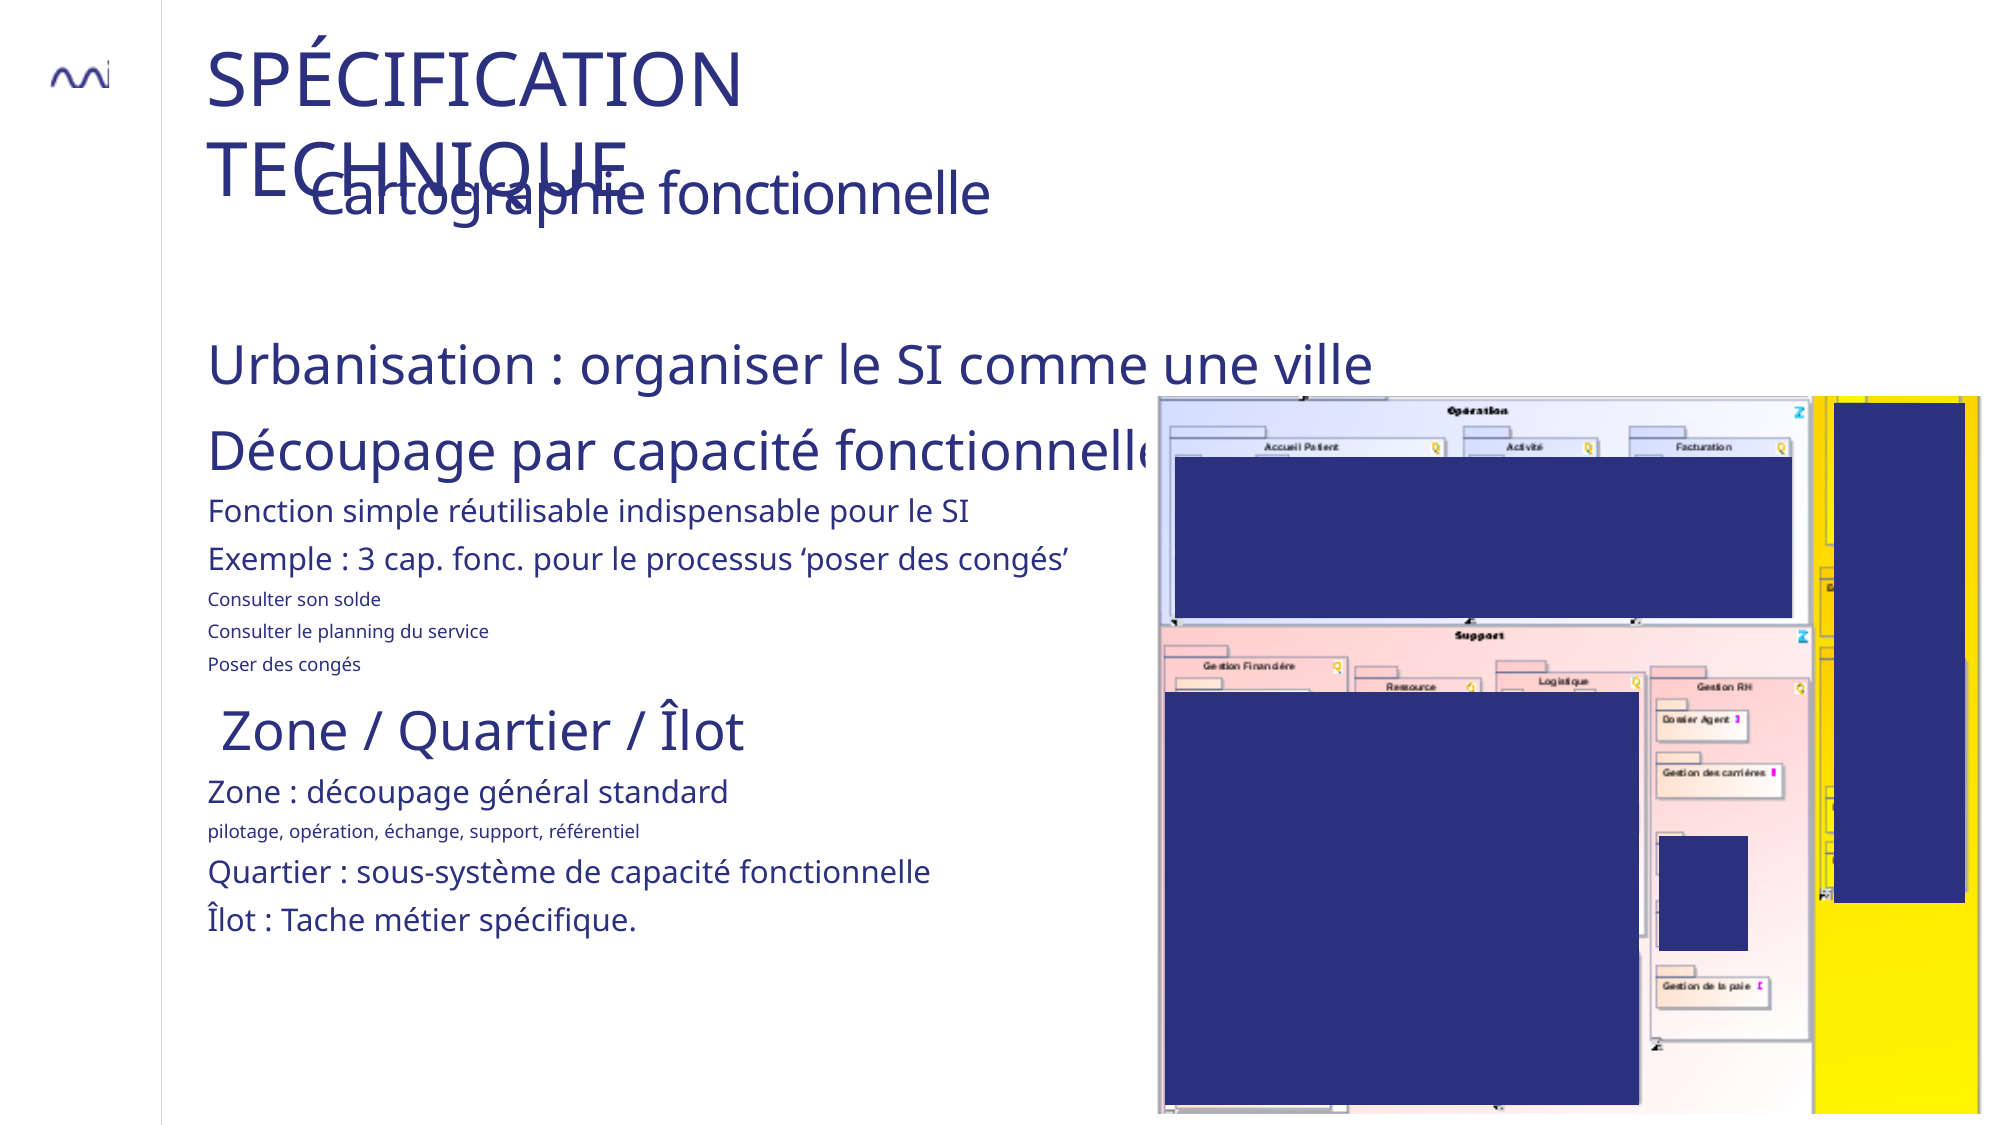

SPÉCIFICATION TECHNIQUE
Cartographie fonctionnelle
# Urbanisation : organiser le SI comme une ville
Découpage par capacité fonctionnelle
Fonction simple réutilisable indispensable pour le SI
Exemple : 3 cap. fonc. pour le processus ‘poser des congés’
Consulter son solde
Consulter le planning du service
Poser des congés
 Zone / Quartier / Îlot
Zone : découpage général standard
pilotage, opération, échange, support, référentiel
Quartier : sous-système de capacité fonctionnelle
Îlot : Tache métier spécifique.